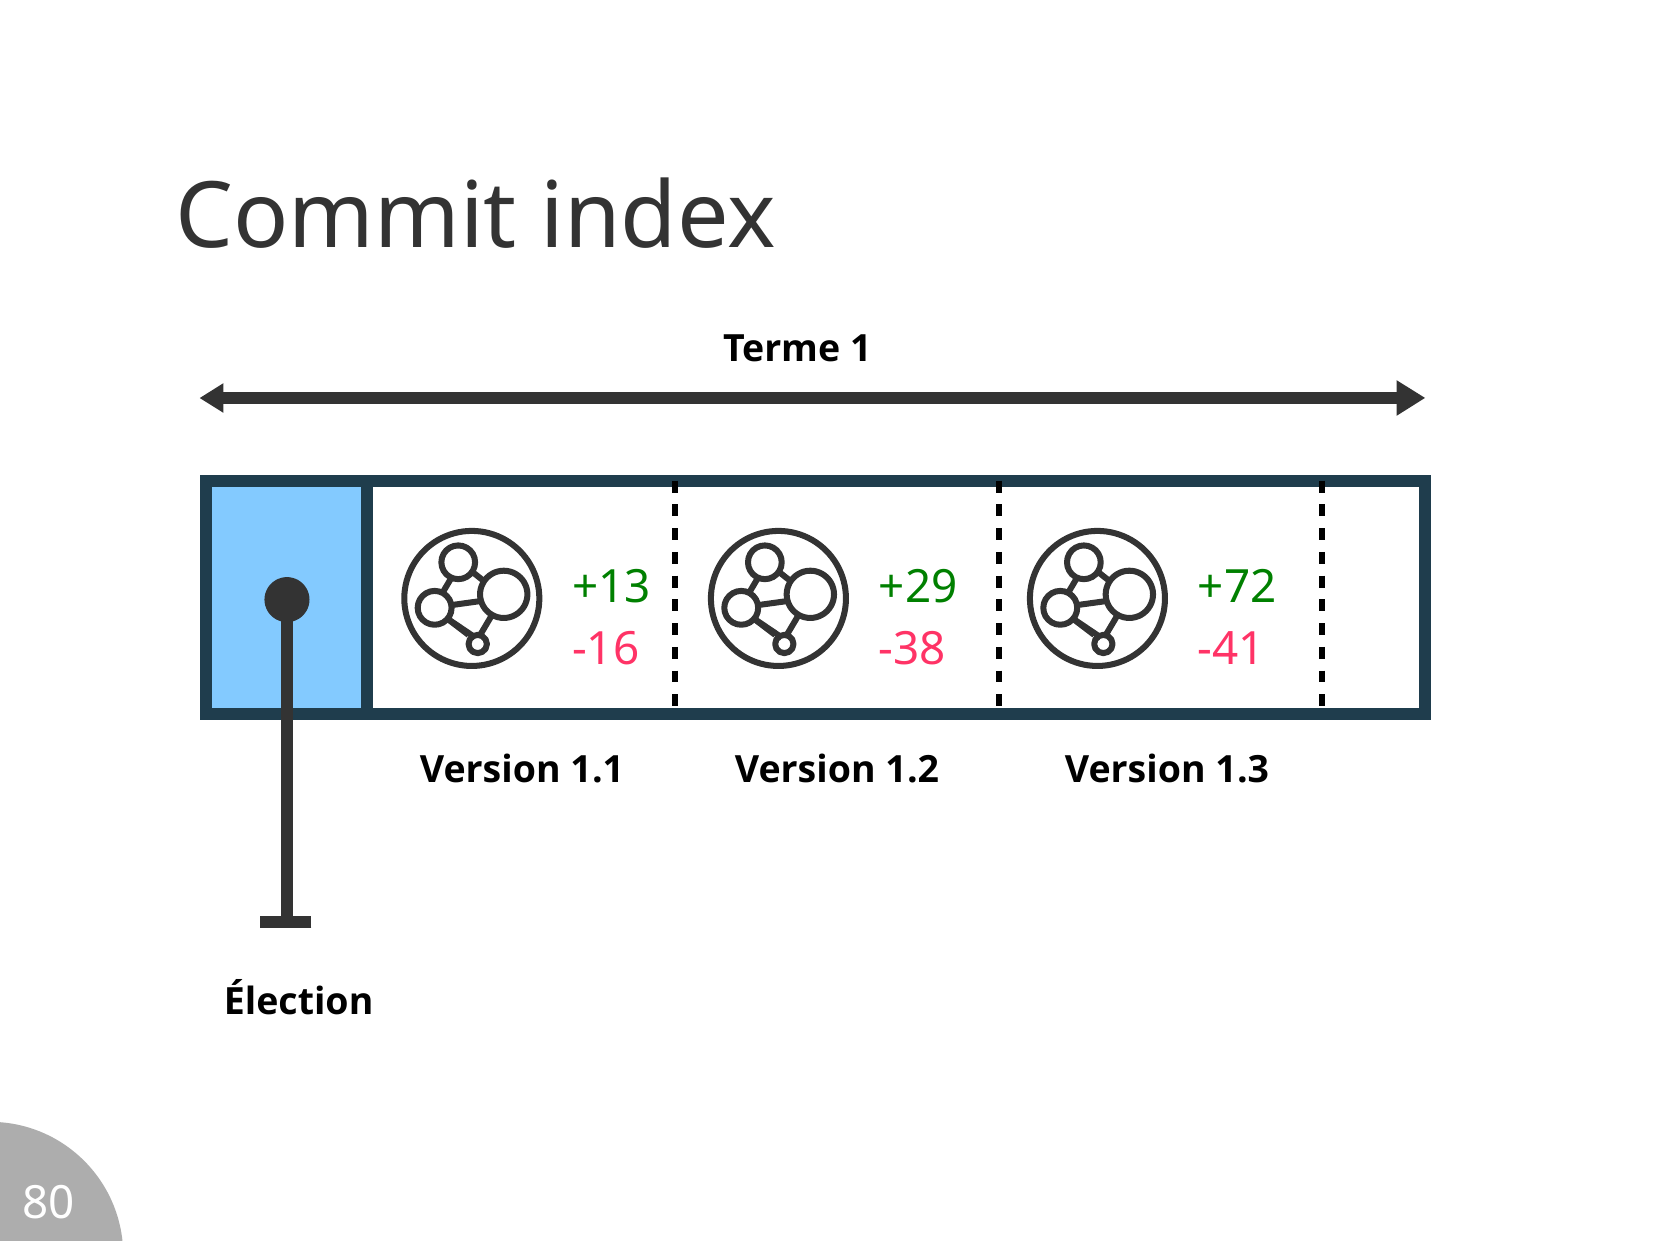

Commit index
Terme 1
+13
-16
+29
-38
+72
-41
Version 1.1
Version 1.2
Version 1.3
Élection
80